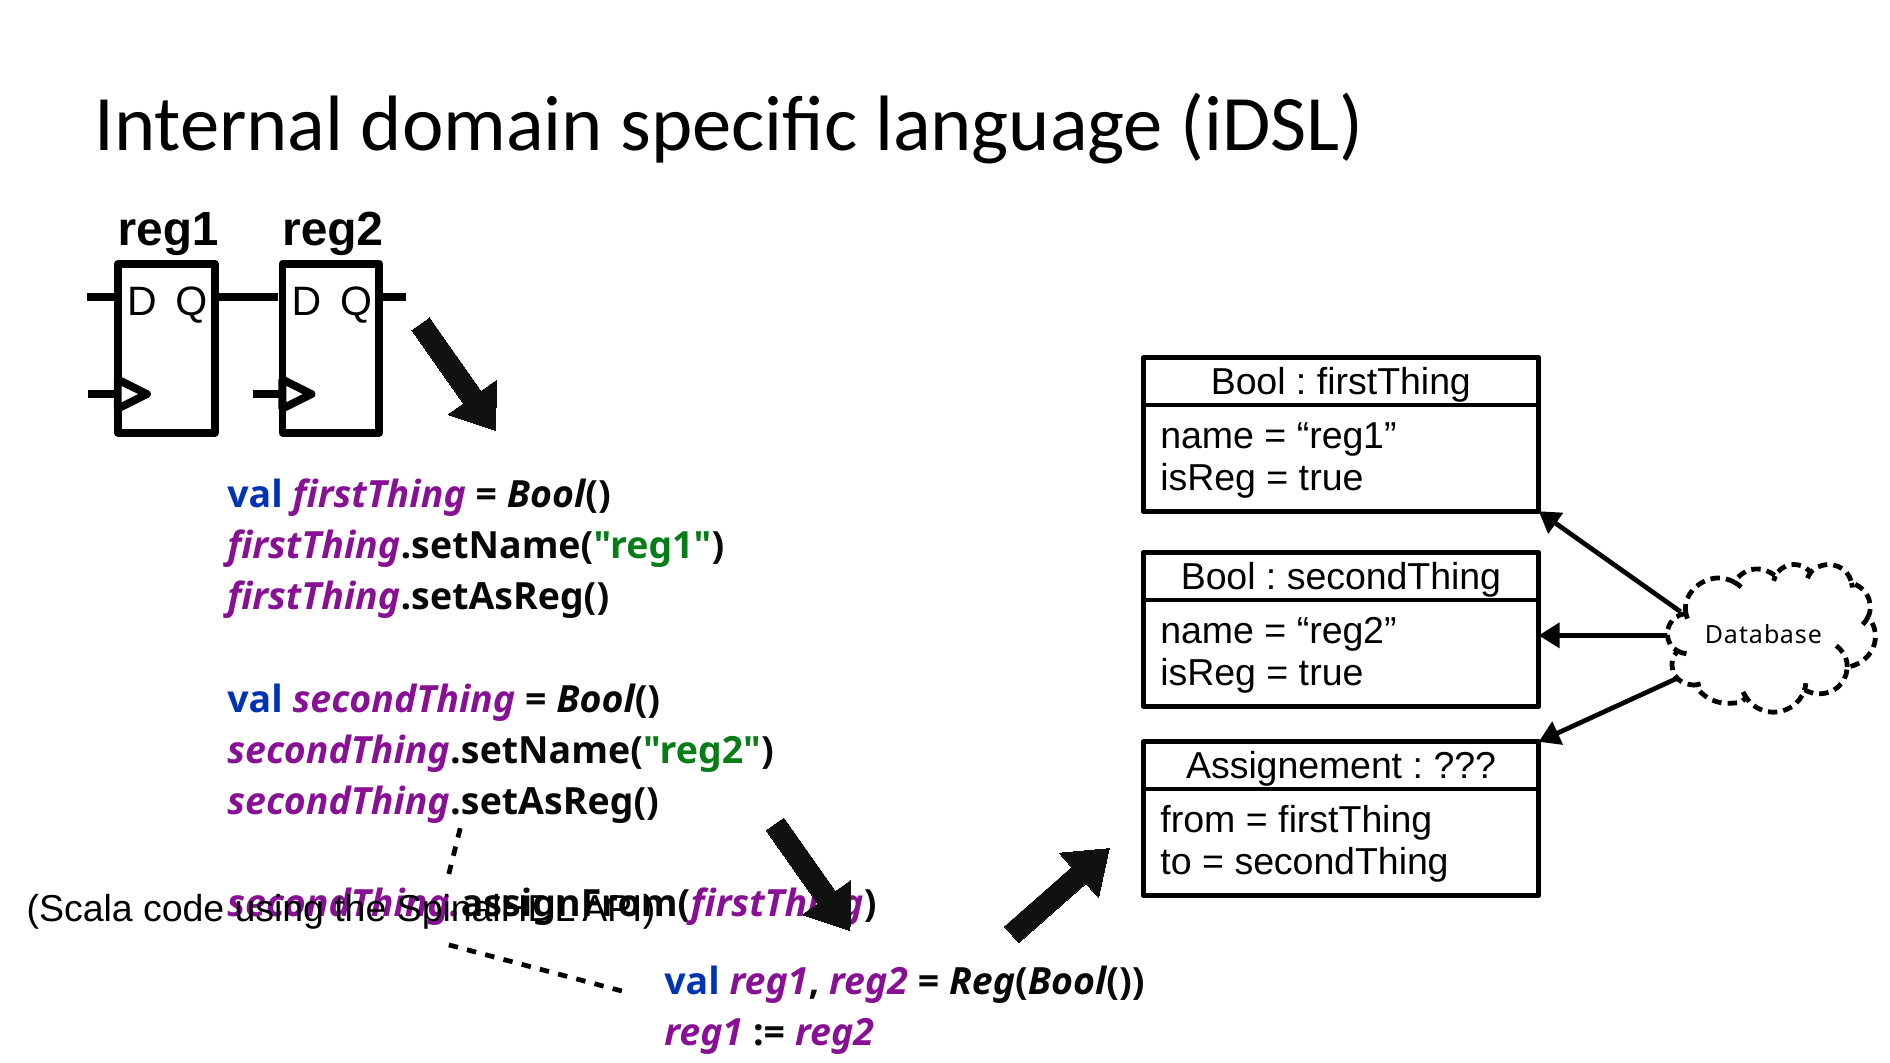

# Internal domain specific language (iDSL)
val firstThing = Bool()
firstThing.setName("reg1")
firstThing.setAsReg()
val secondThing = Bool()
secondThing.setName("reg2")
secondThing.setAsReg()
secondThing.assignFrom(firstThing)
(Scala code using the SpinalHDL API)
val reg1, reg2 = Reg(Bool())
reg1 := reg2